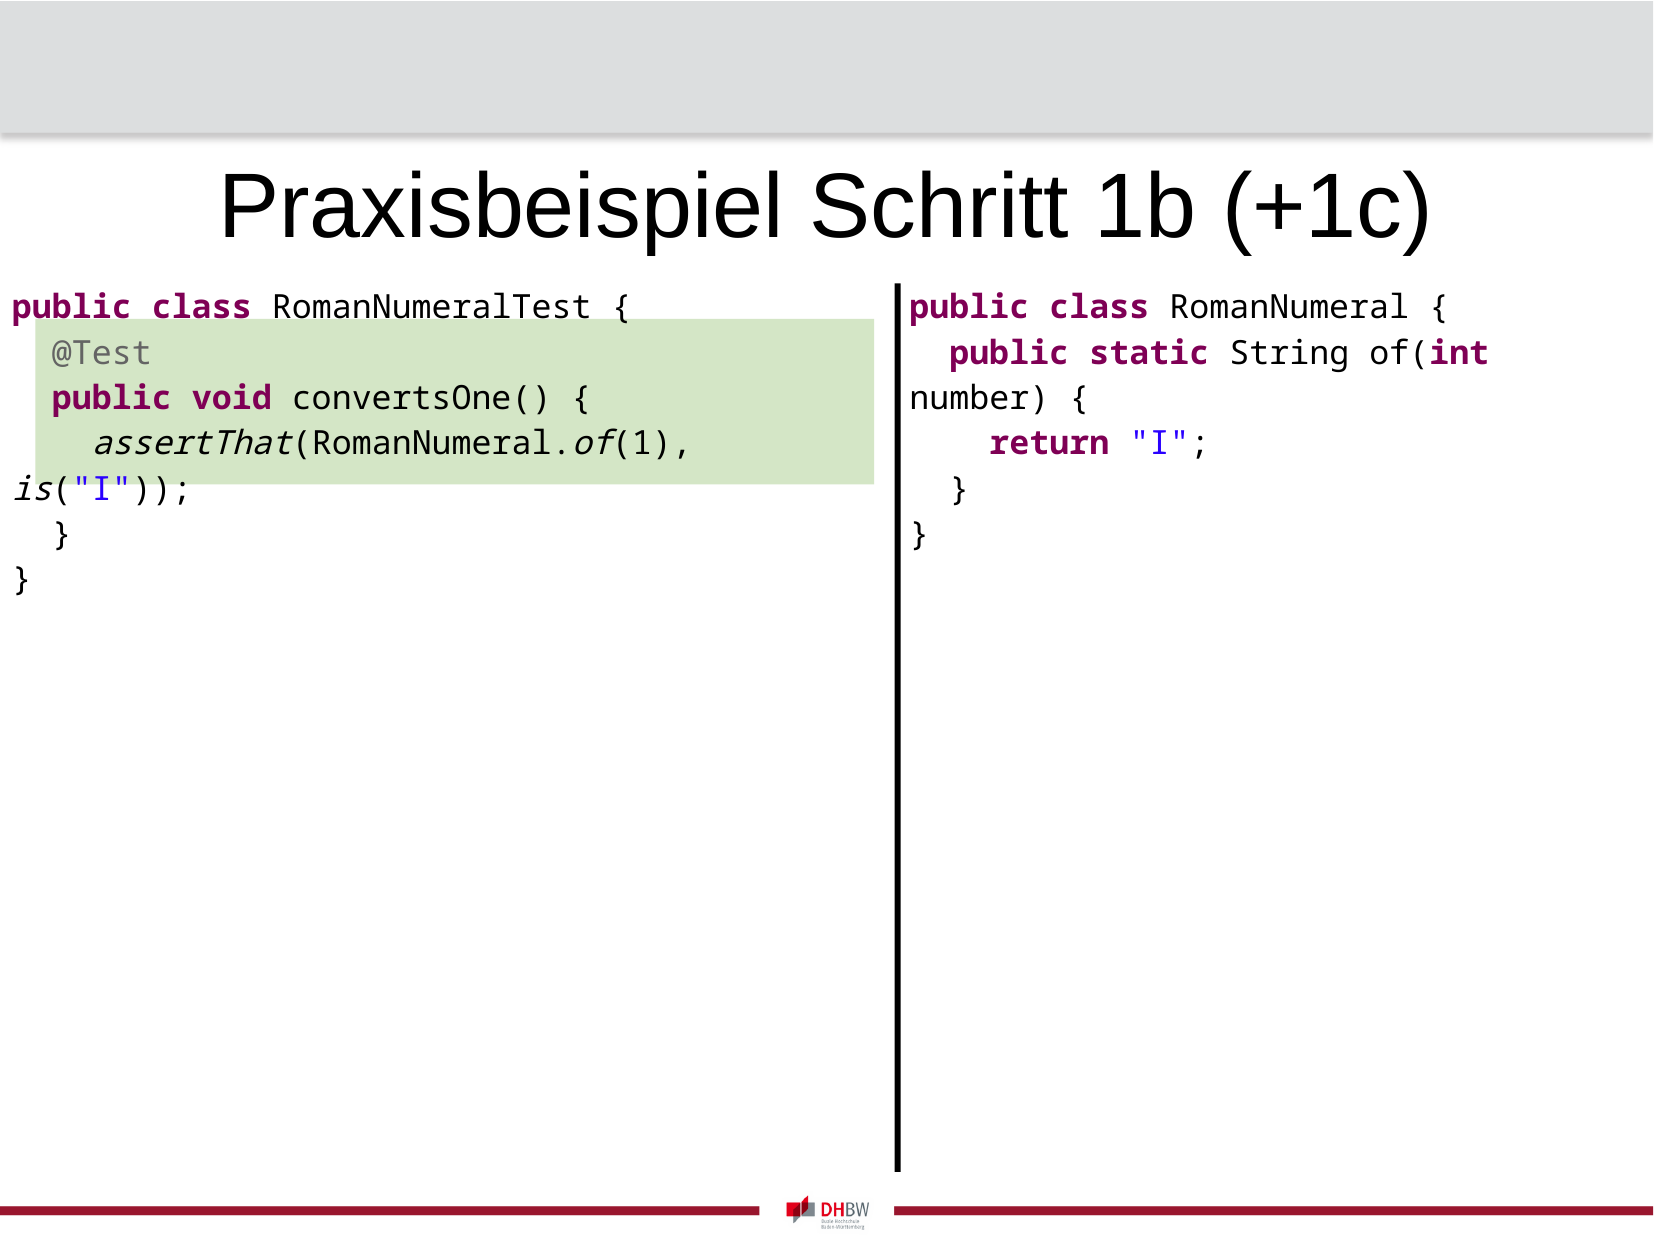

Praxisbeispiel Schritt 1b (+1c)
public class RomanNumeralTest {
 @Test
 public void convertsOne() {
 assertThat(RomanNumeral.of(1), is("I"));
 }
}
public class RomanNumeral {
 public static String of(int number) {
 return "I";
 }
}
#